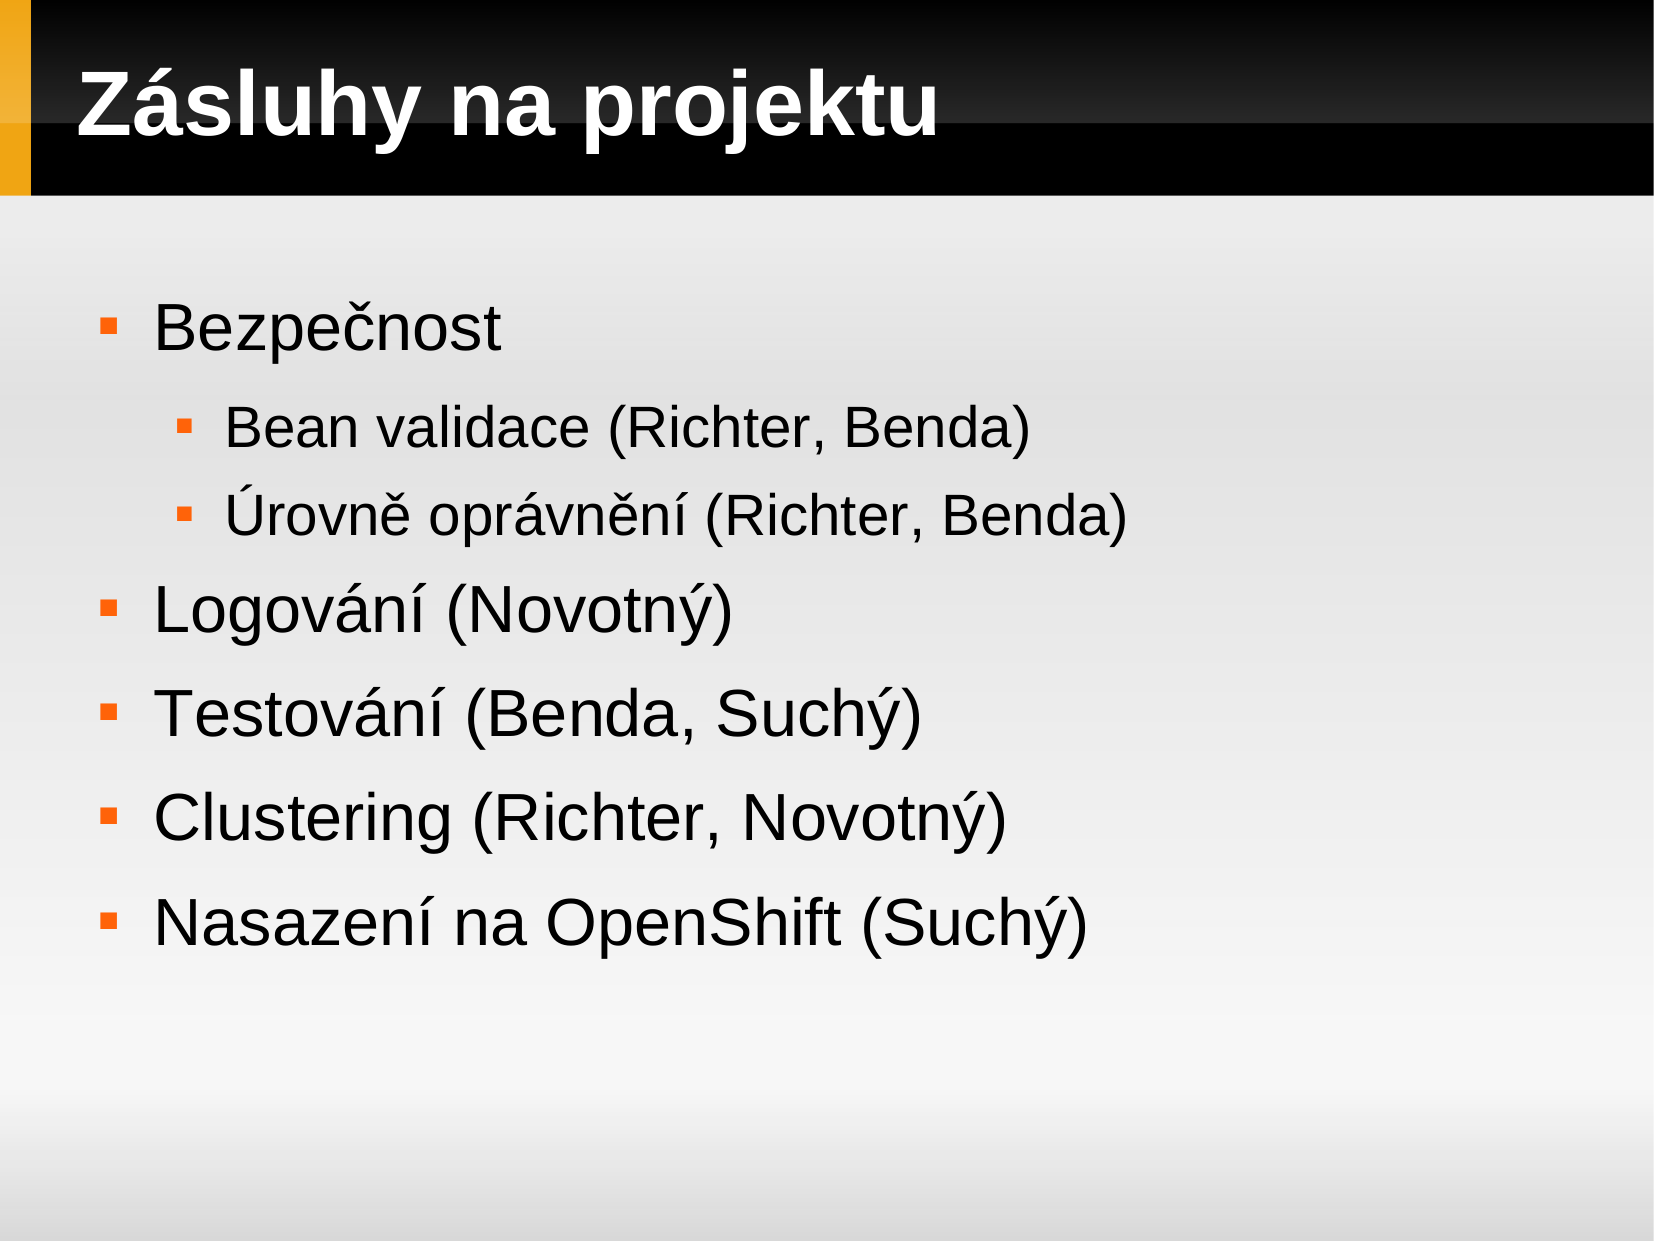

# Zásluhy na projektu
Bezpečnost
Bean validace (Richter, Benda)
Úrovně oprávnění (Richter, Benda)
Logování (Novotný)
Testování (Benda, Suchý)
Clustering (Richter, Novotný)
Nasazení na OpenShift (Suchý)